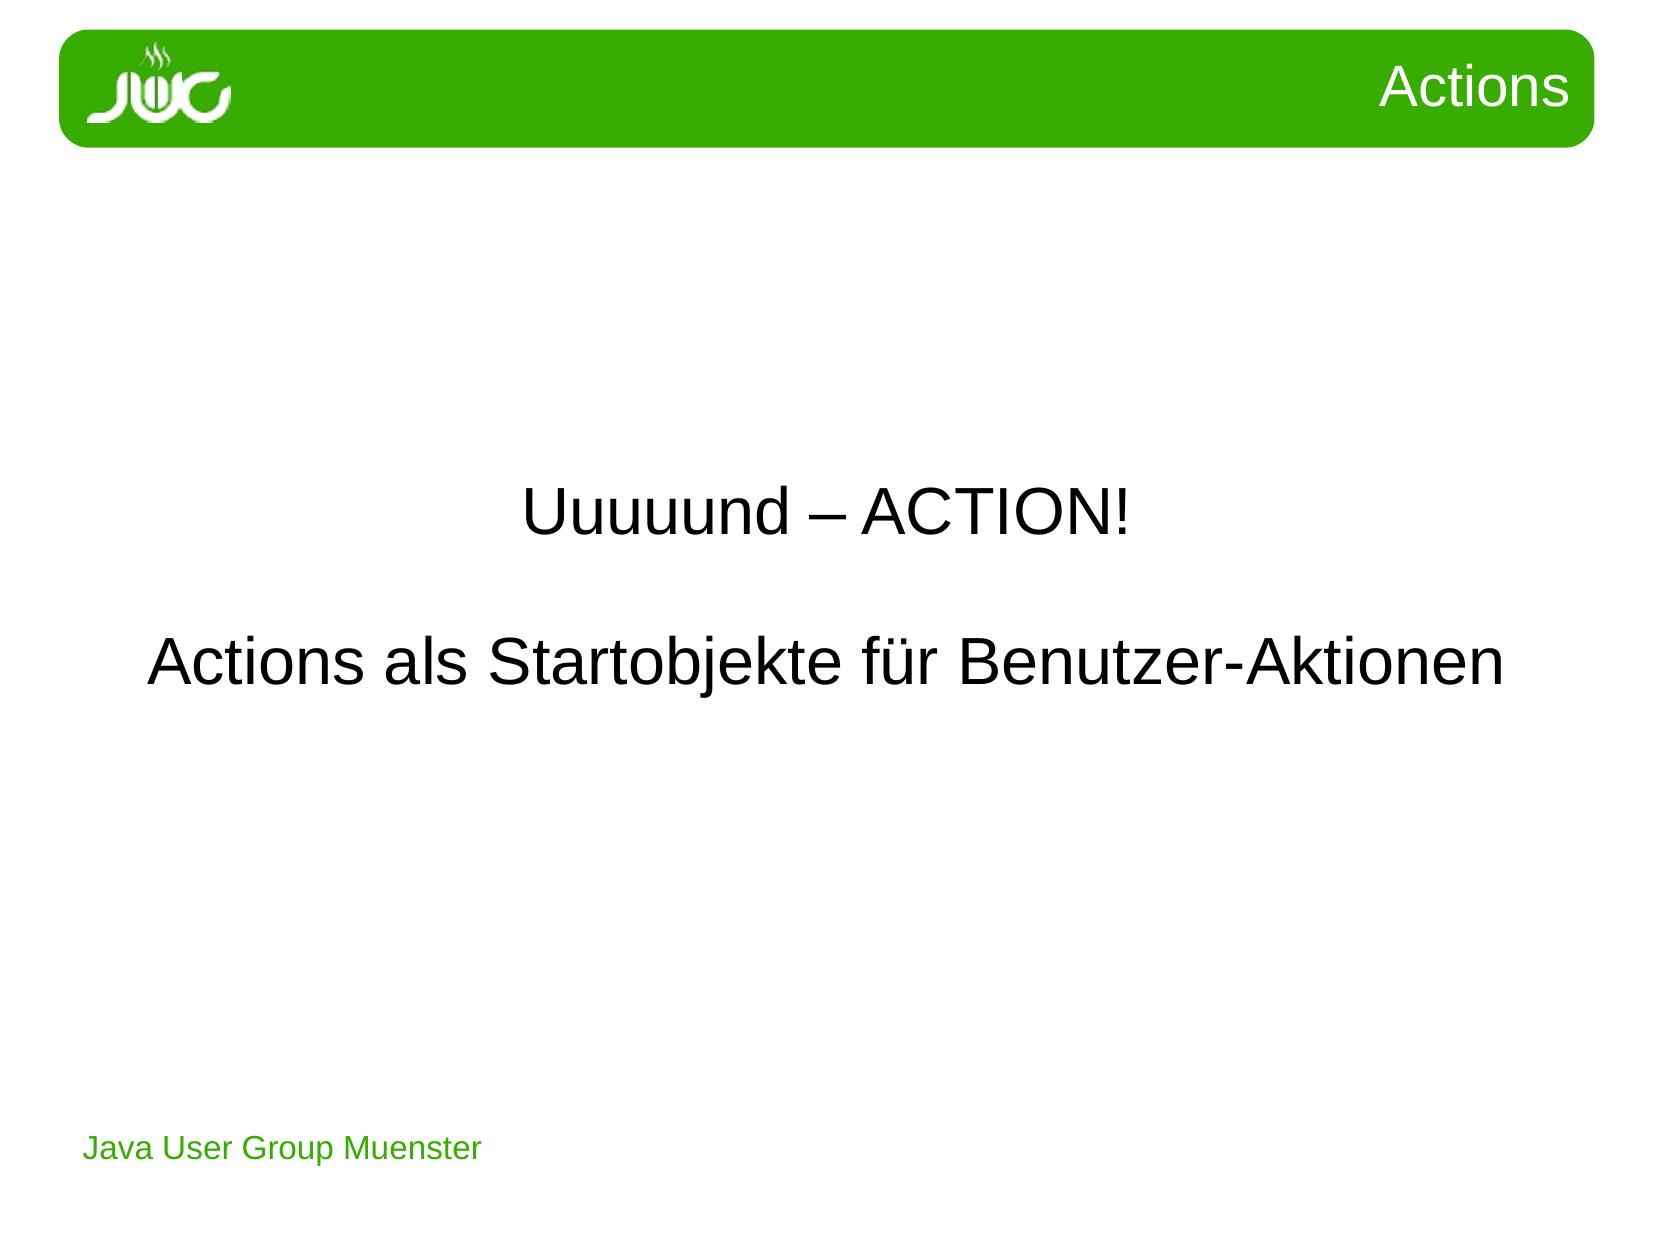

# Actions
Uuuuund – ACTION!
Actions als Startobjekte für Benutzer-Aktionen